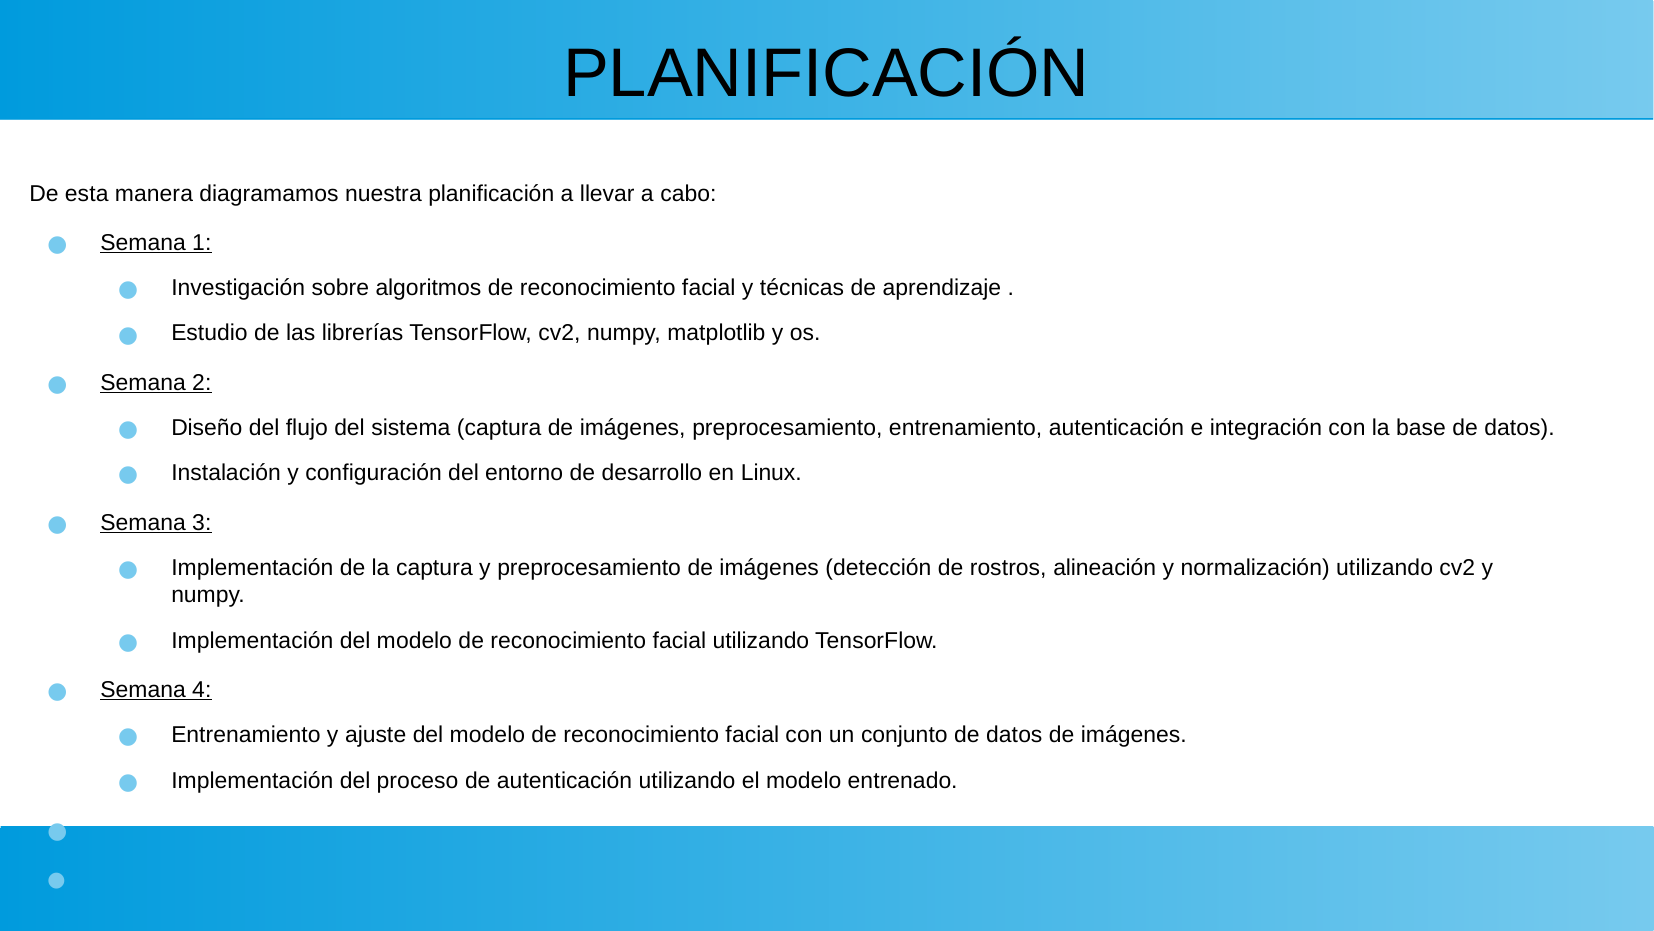

PLANIFICACIÓN
De esta manera diagramamos nuestra planificación a llevar a cabo:
Semana 1:
Investigación sobre algoritmos de reconocimiento facial y técnicas de aprendizaje .
Estudio de las librerías TensorFlow, cv2, numpy, matplotlib y os.
Semana 2:
Diseño del flujo del sistema (captura de imágenes, preprocesamiento, entrenamiento, autenticación e integración con la base de datos).
Instalación y configuración del entorno de desarrollo en Linux.
Semana 3:
Implementación de la captura y preprocesamiento de imágenes (detección de rostros, alineación y normalización) utilizando cv2 y numpy.
Implementación del modelo de reconocimiento facial utilizando TensorFlow.
Semana 4:
Entrenamiento y ajuste del modelo de reconocimiento facial con un conjunto de datos de imágenes.
Implementación del proceso de autenticación utilizando el modelo entrenado.